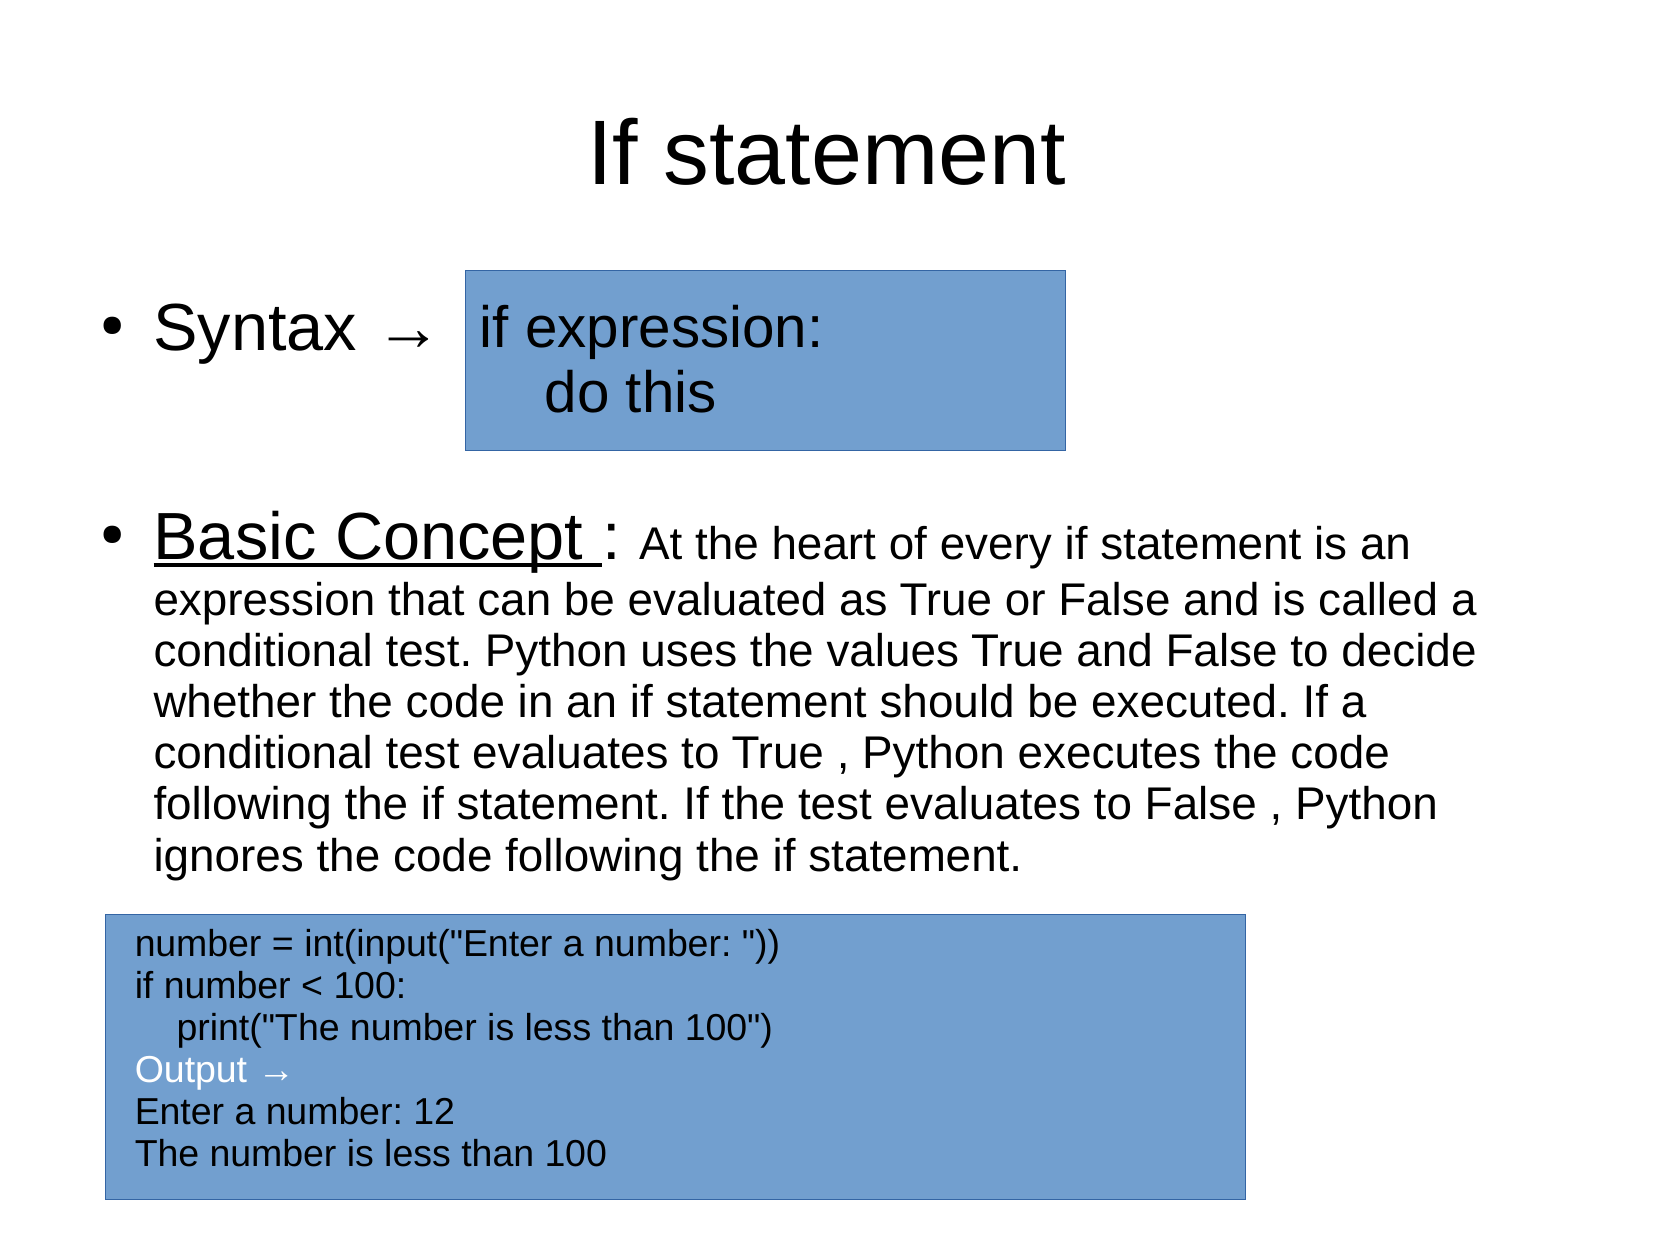

# If statement
if expression:
 do this
Syntax →
Basic Concept : At the heart of every if statement is an expression that can be evaluated as True or False and is called a conditional test. Python uses the values True and False to decide whether the code in an if statement should be executed. If a conditional test evaluates to True , Python executes the code following the if statement. If the test evaluates to False , Python ignores the code following the if statement.
number = int(input("Enter a number: "))
if number < 100:
 print("The number is less than 100")
Output →
Enter a number: 12
The number is less than 100